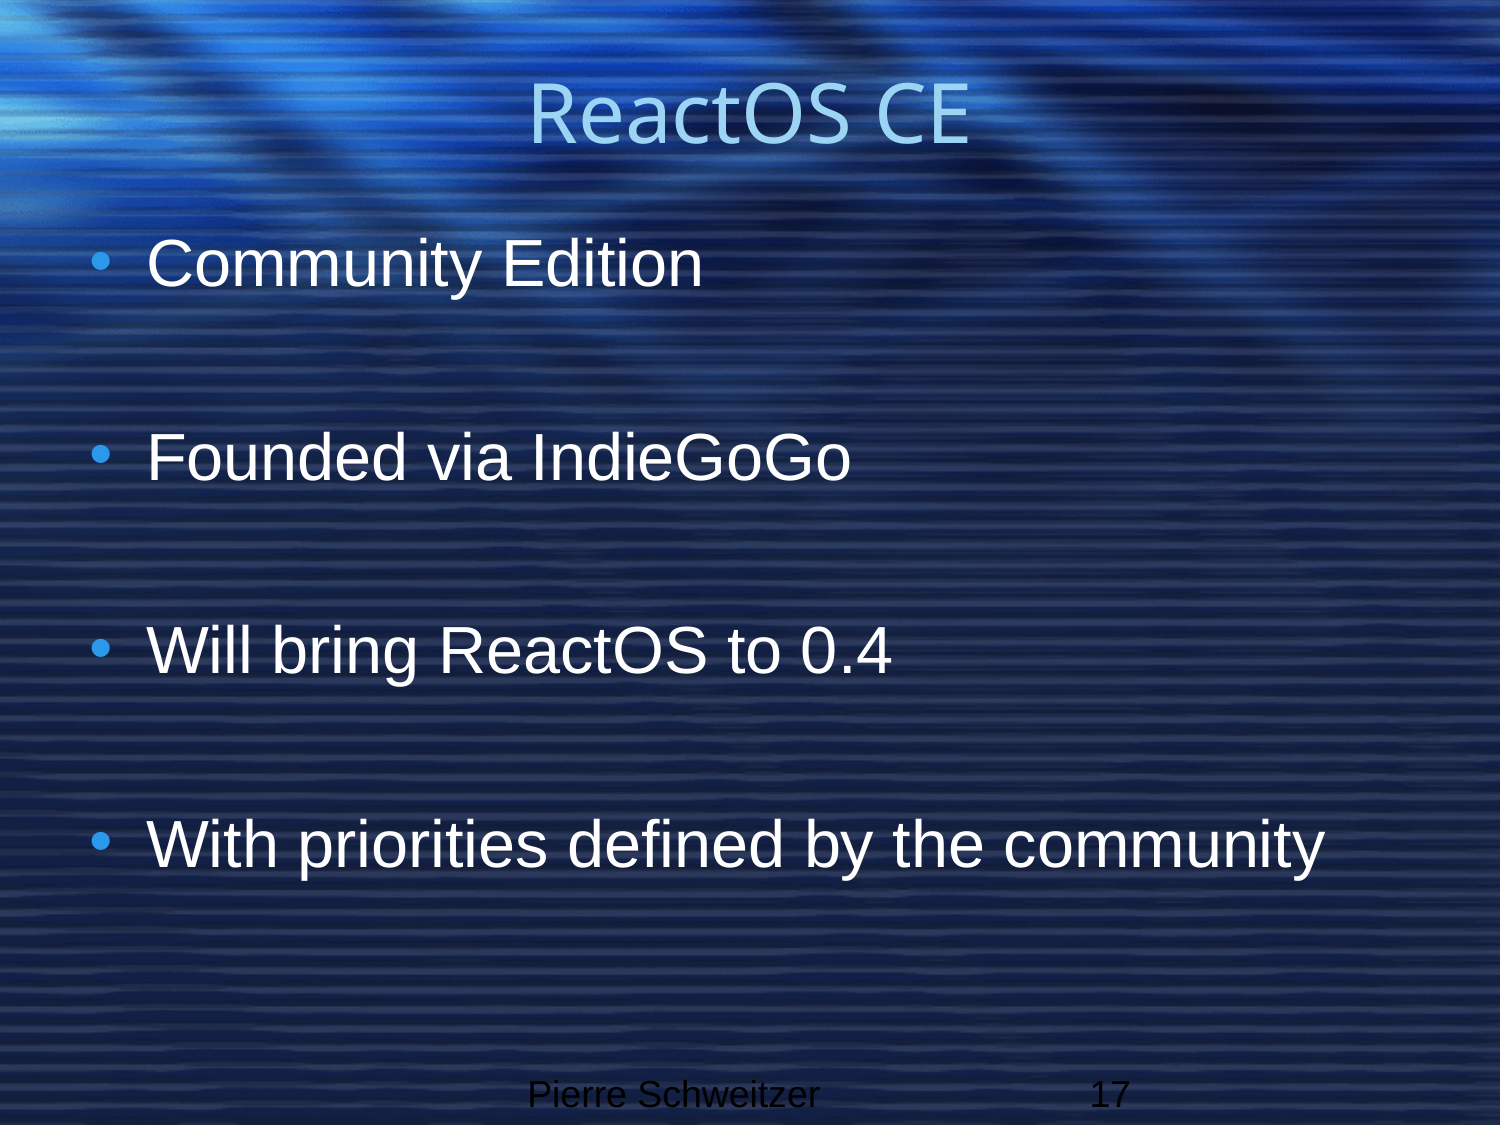

# ReactOS CE
Community Edition
Founded via IndieGoGo
Will bring ReactOS to 0.4
With priorities defined by the community
Pierre Schweitzer
17